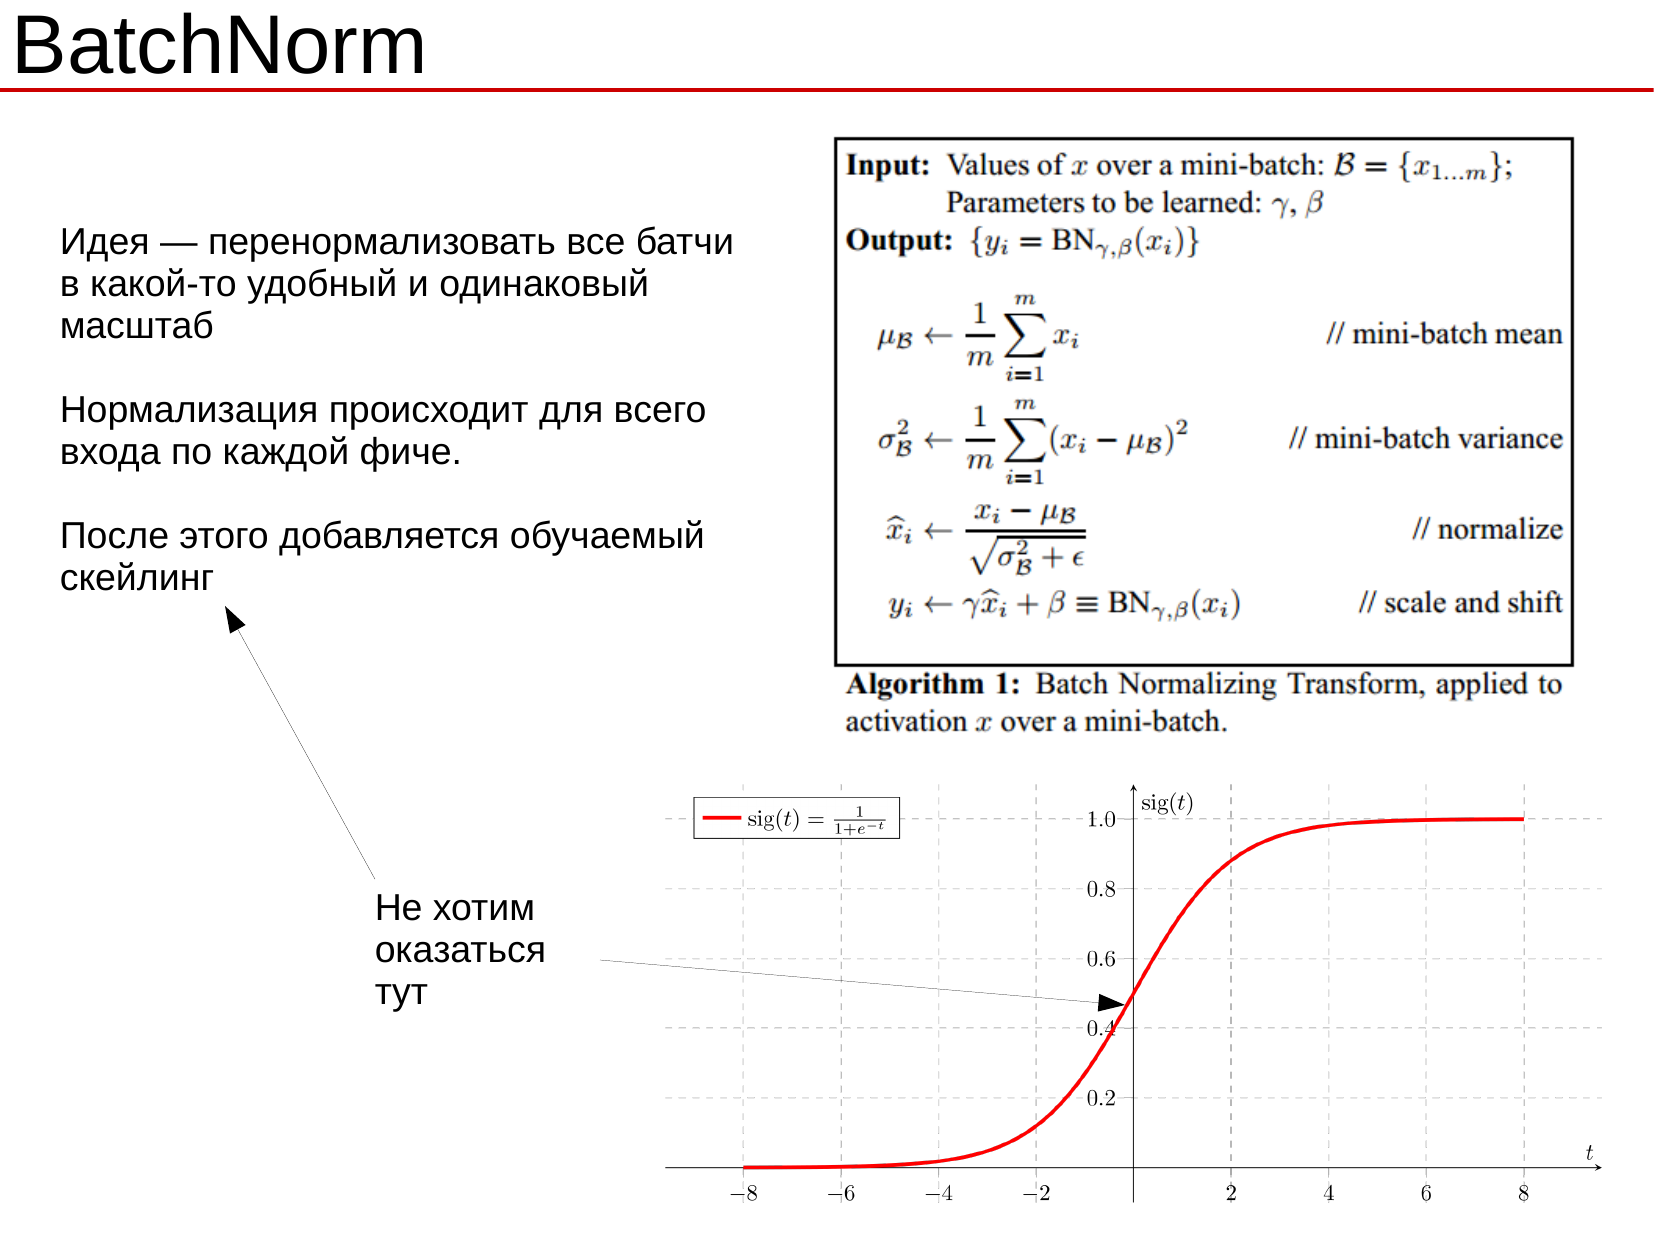

# BatchNorm
Идея — перенормализовать все батчи в какой-то удобный и одинаковый масштаб
Нормализация происходит для всего входа по каждой фиче.
После этого добавляется обучаемый скейлинг
Не хотим оказаться тут